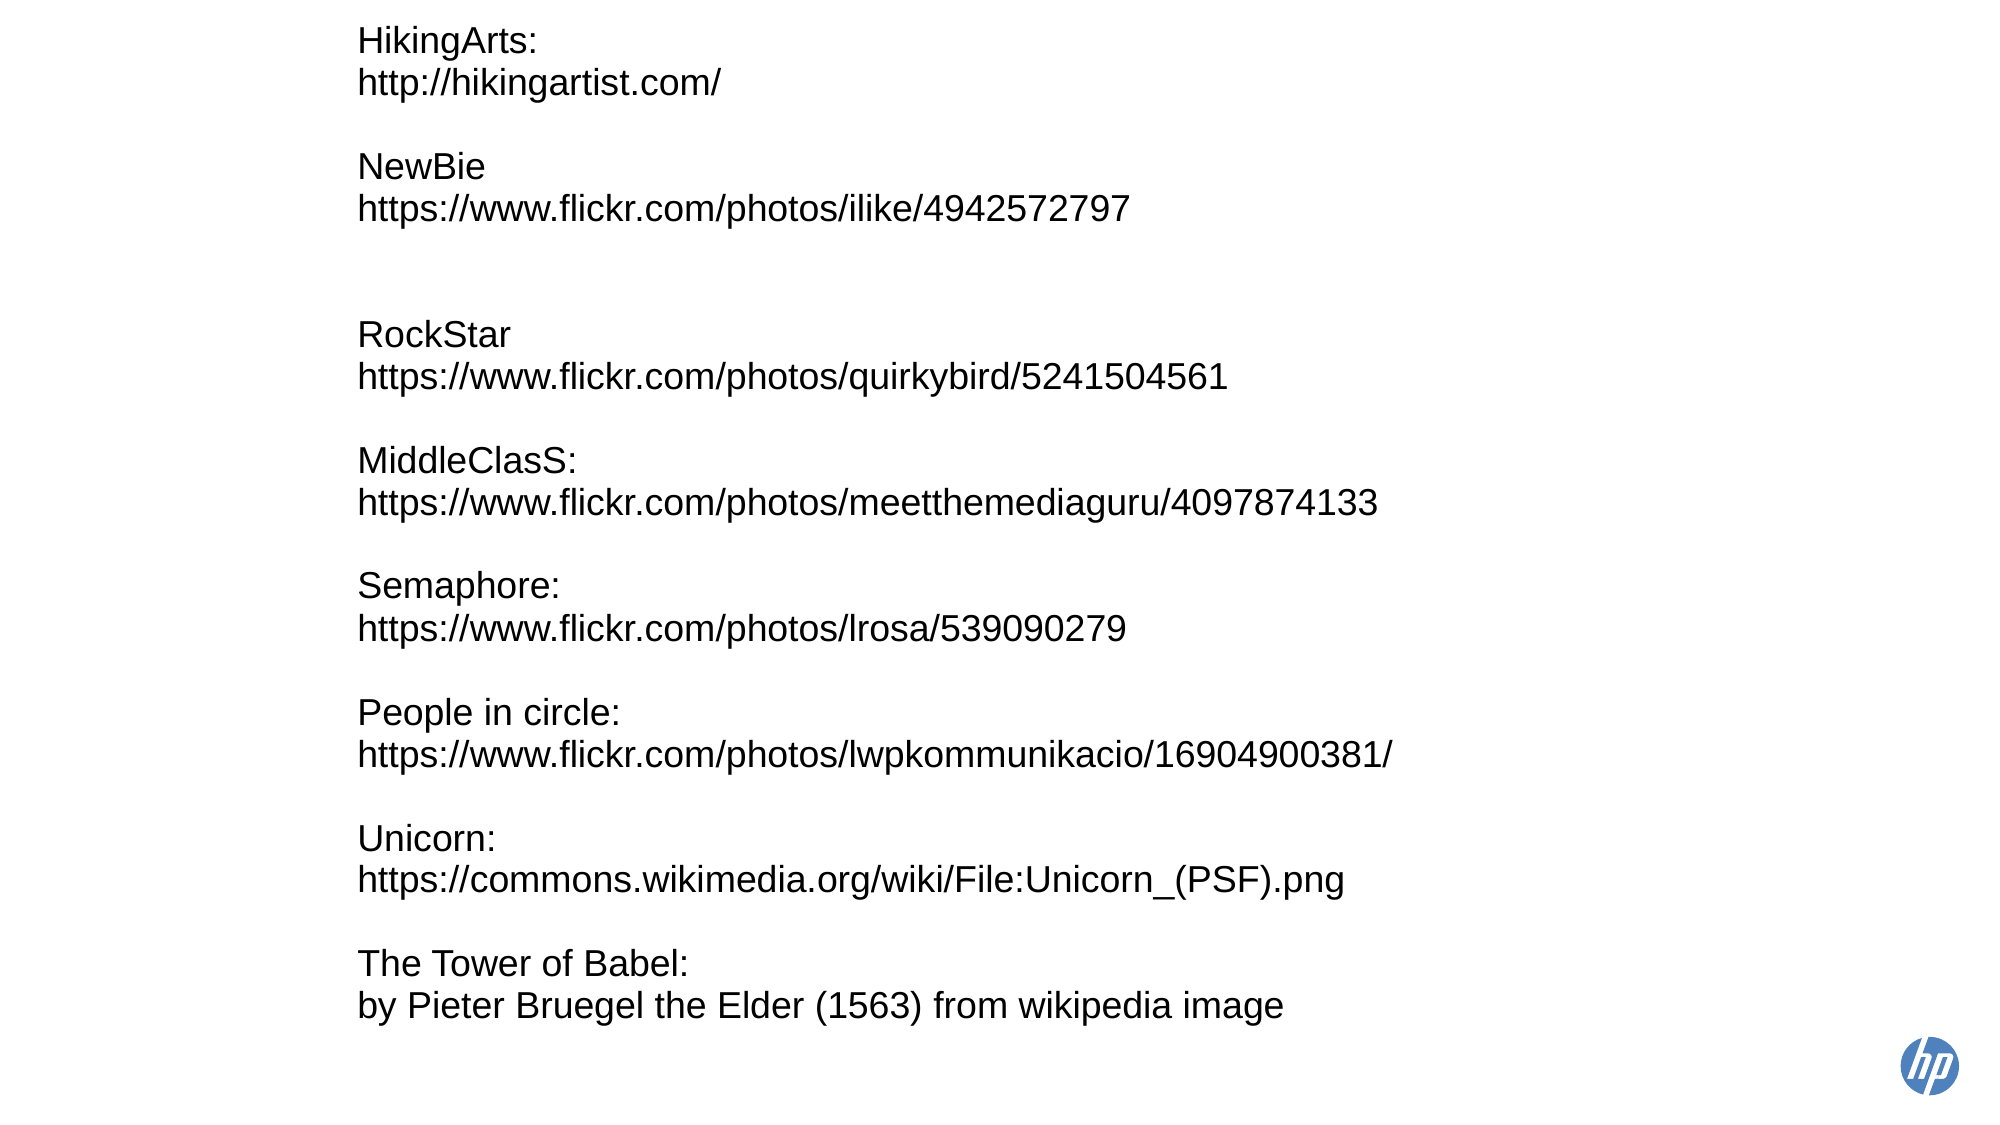

HikingArts:
http://hikingartist.com/
NewBie
https://www.flickr.com/photos/ilike/4942572797
RockStar
https://www.flickr.com/photos/quirkybird/5241504561
MiddleClasS:
https://www.flickr.com/photos/meetthemediaguru/4097874133
Semaphore:
https://www.flickr.com/photos/lrosa/539090279
People in circle:
https://www.flickr.com/photos/lwpkommunikacio/16904900381/
Unicorn:
https://commons.wikimedia.org/wiki/File:Unicorn_(PSF).png
The Tower of Babel:
by Pieter Bruegel the Elder (1563) from wikipedia image